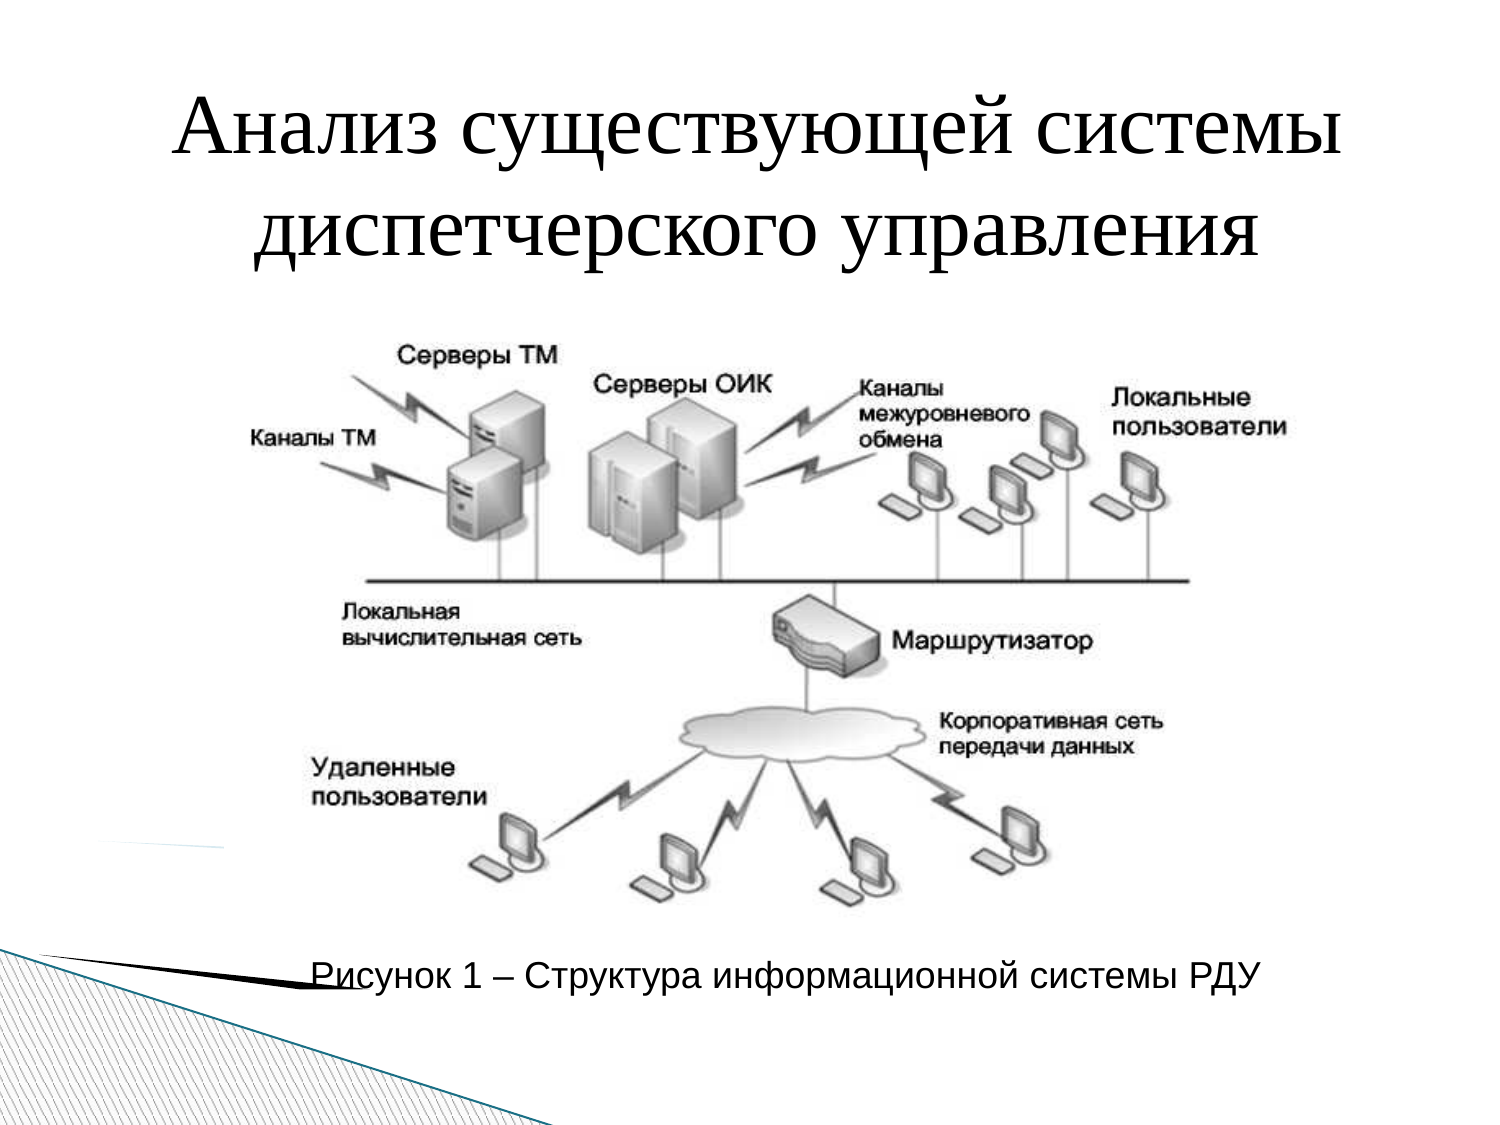

# Анализ существующей системы диспетчерского управления
Рисунок 1 – Структура информационной системы РДУ